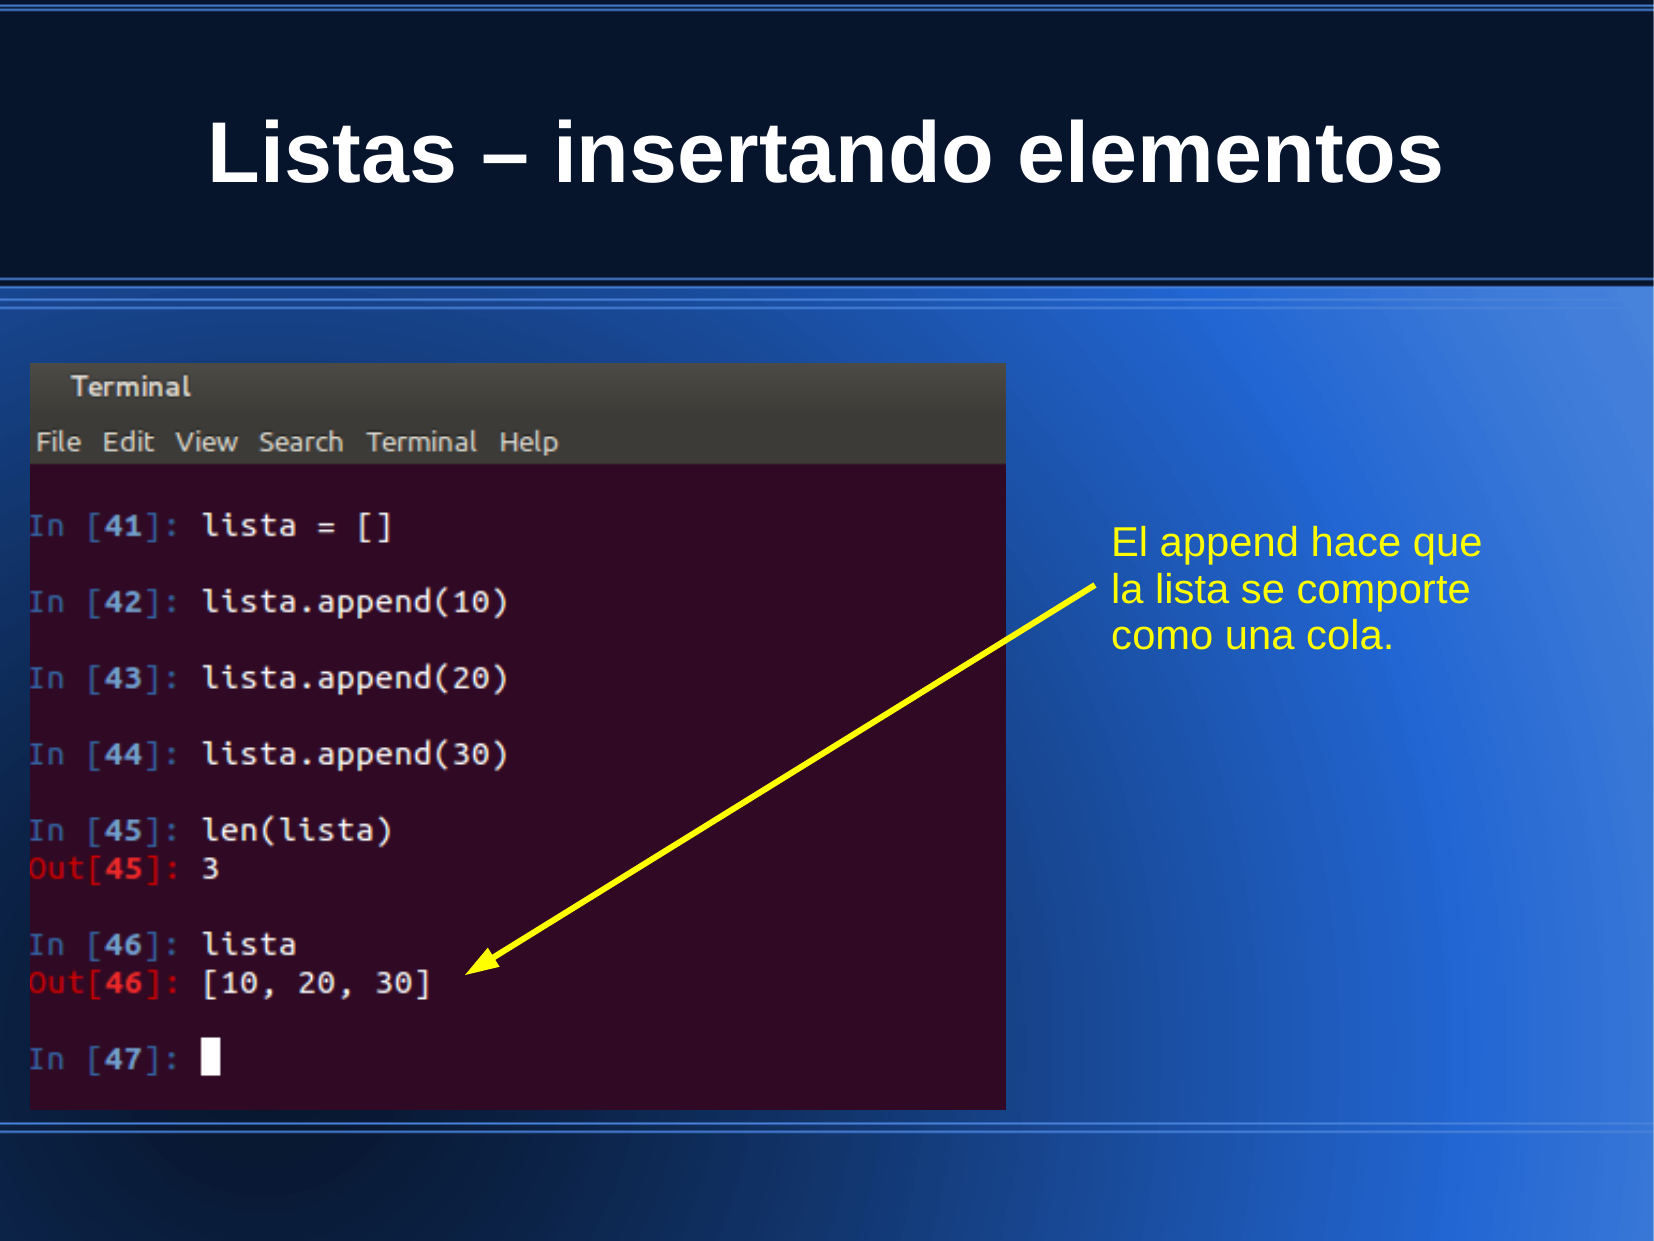

# Listas – insertando elementos
El append hace que la lista se comporte como una cola.